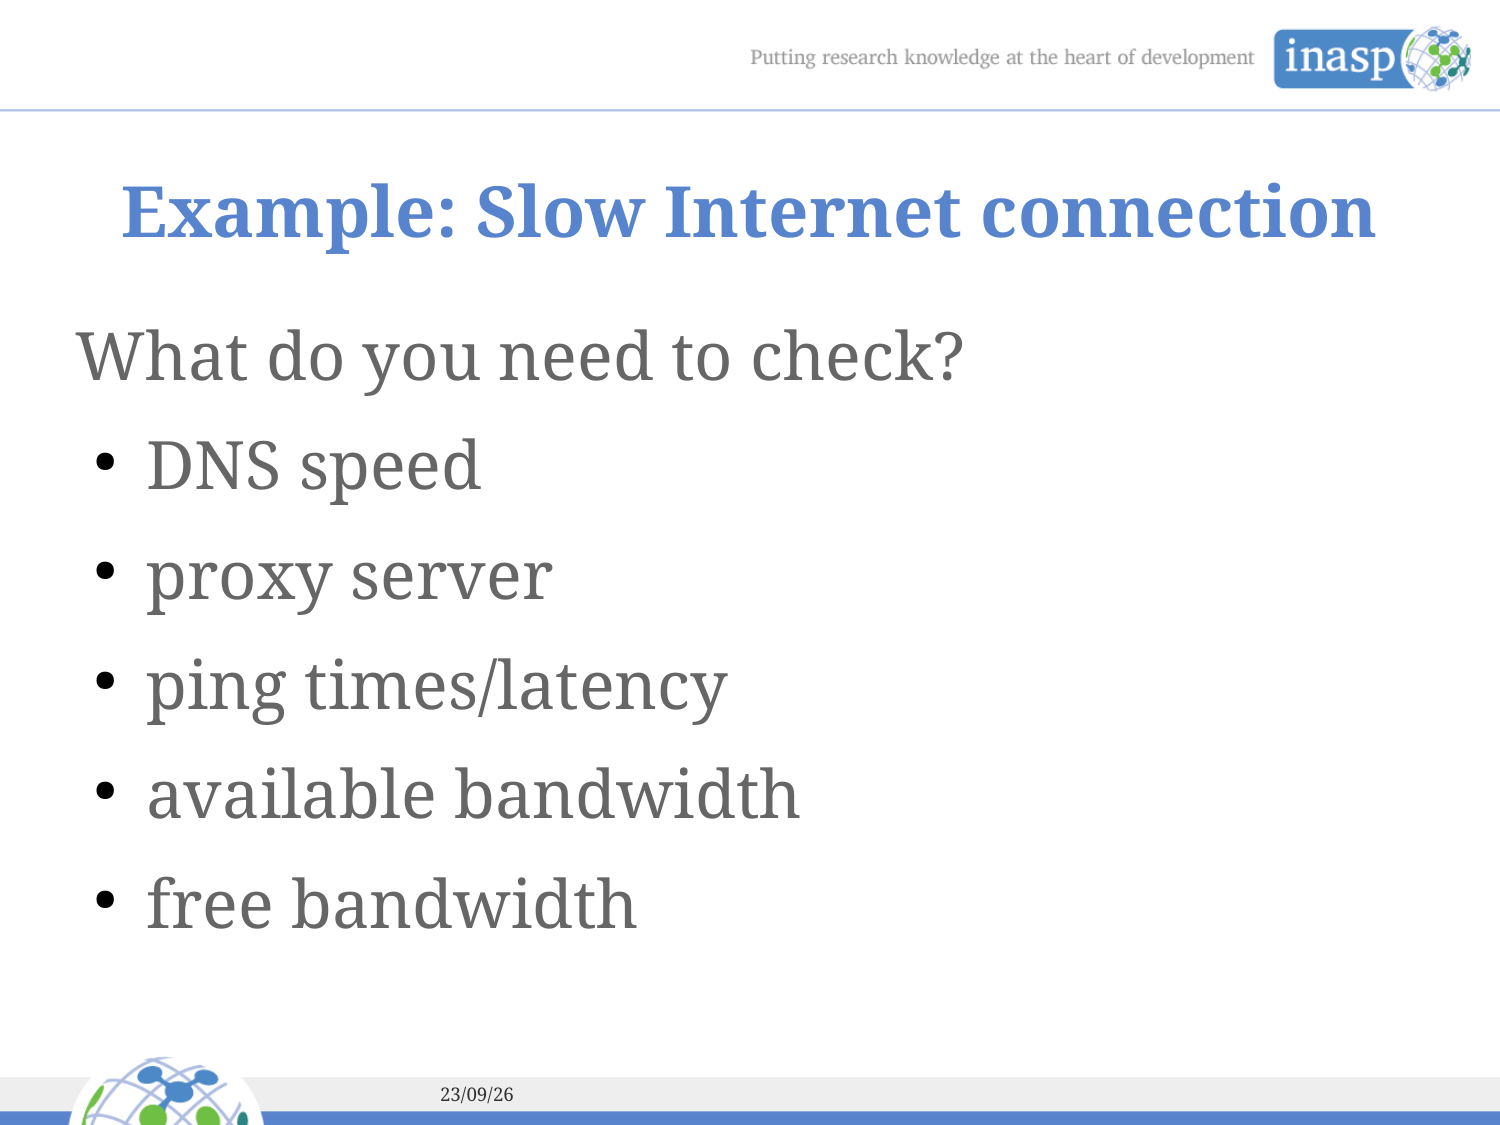

# Example: Slow Internet connection
What do you need to check?
DNS speed
proxy server
ping times/latency
available bandwidth
free bandwidth